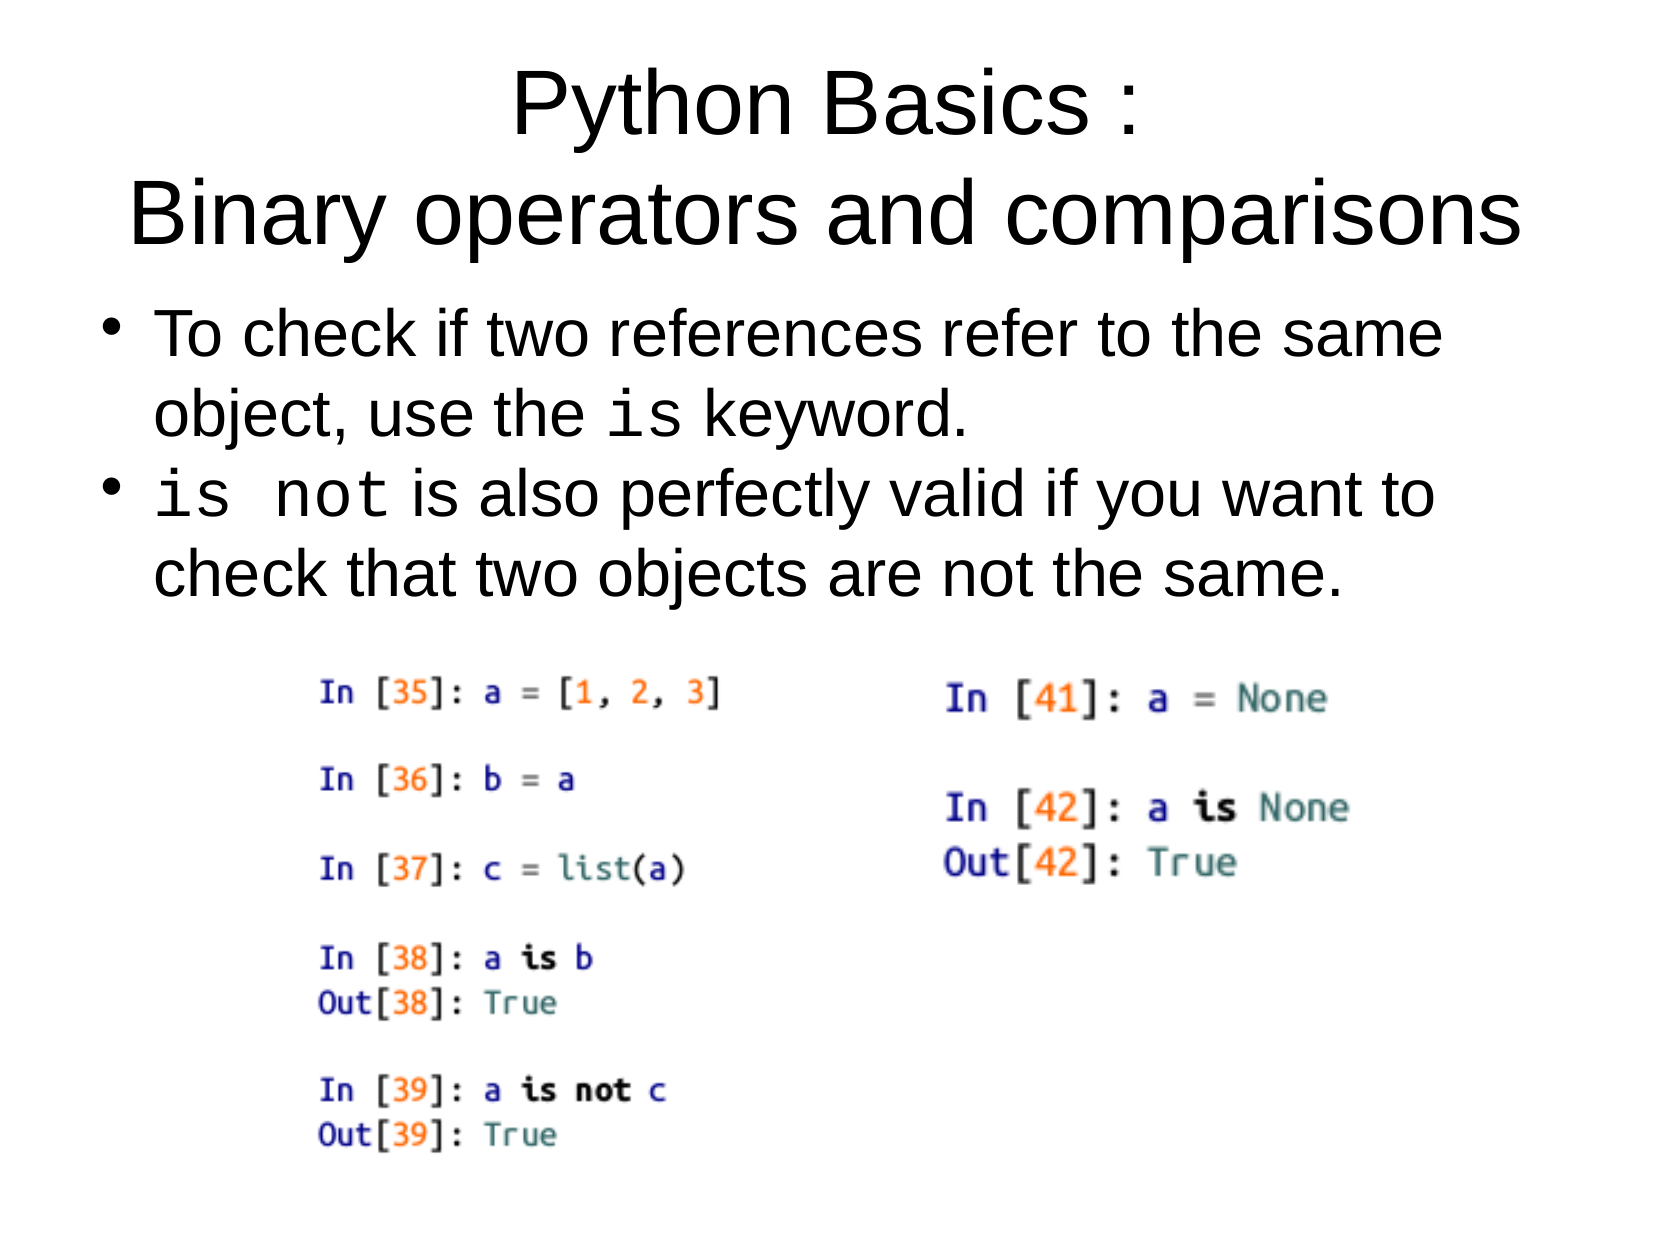

Python Basics :
Binary operators and comparisons
To check if two references refer to the same object, use the is keyword.
is not is also perfectly valid if you want to check that two objects are not the same.